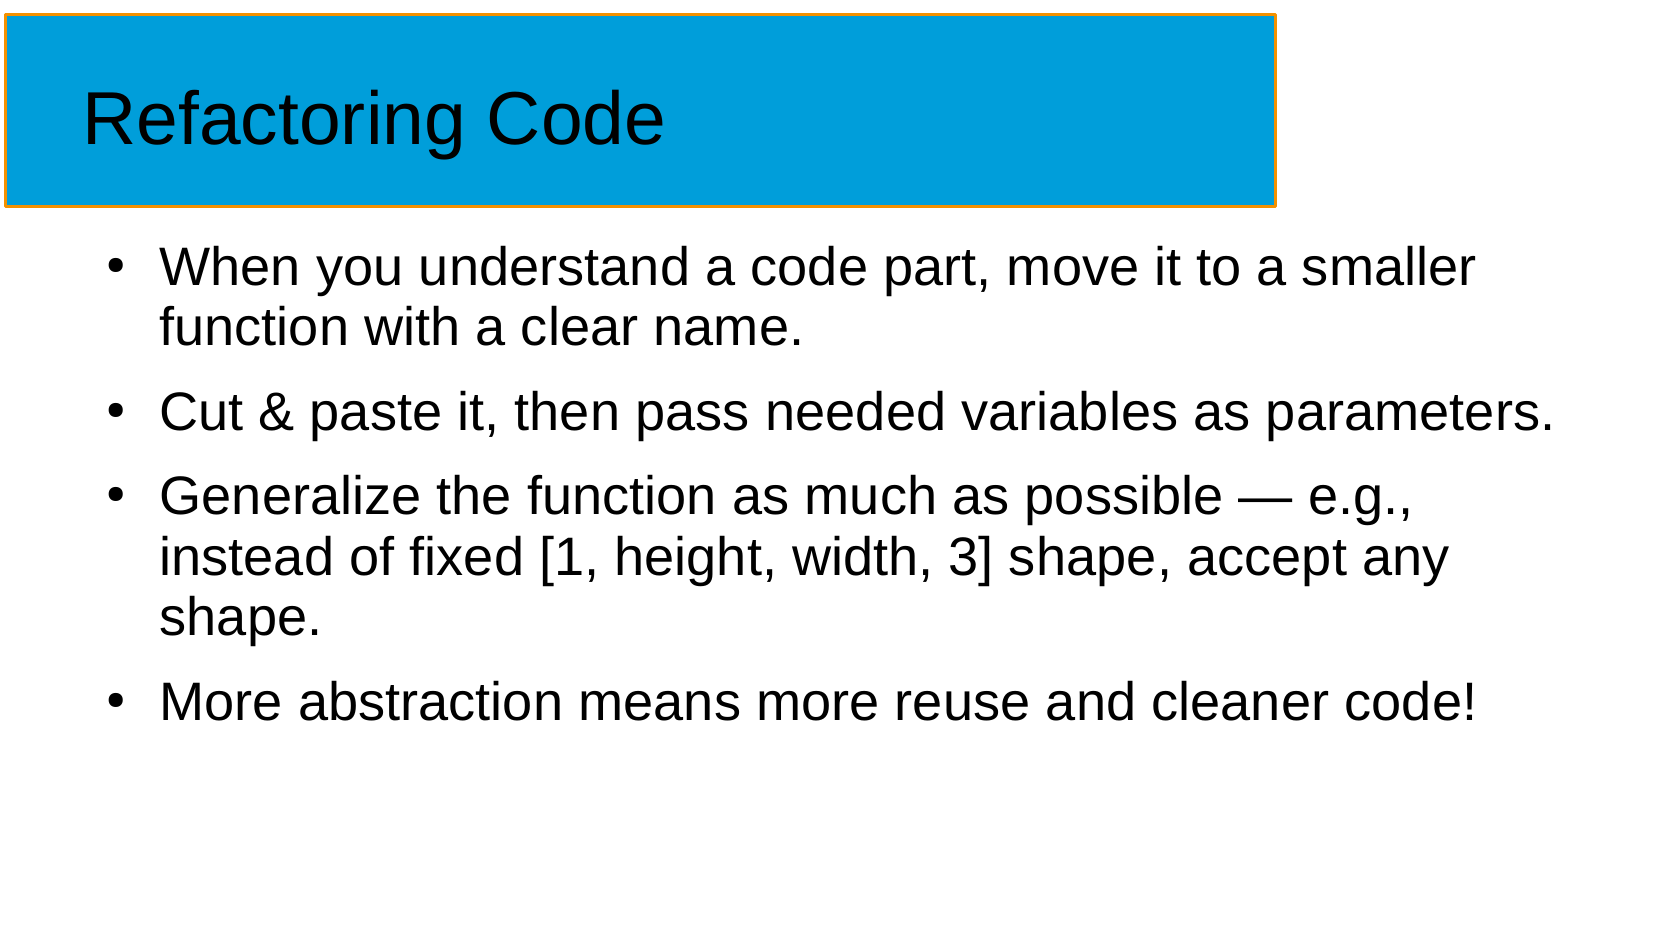

# Refactoring Code
When you understand a code part, move it to a smaller function with a clear name.
Cut & paste it, then pass needed variables as parameters.
Generalize the function as much as possible — e.g., instead of fixed [1, height, width, 3] shape, accept any shape.
More abstraction means more reuse and cleaner code!